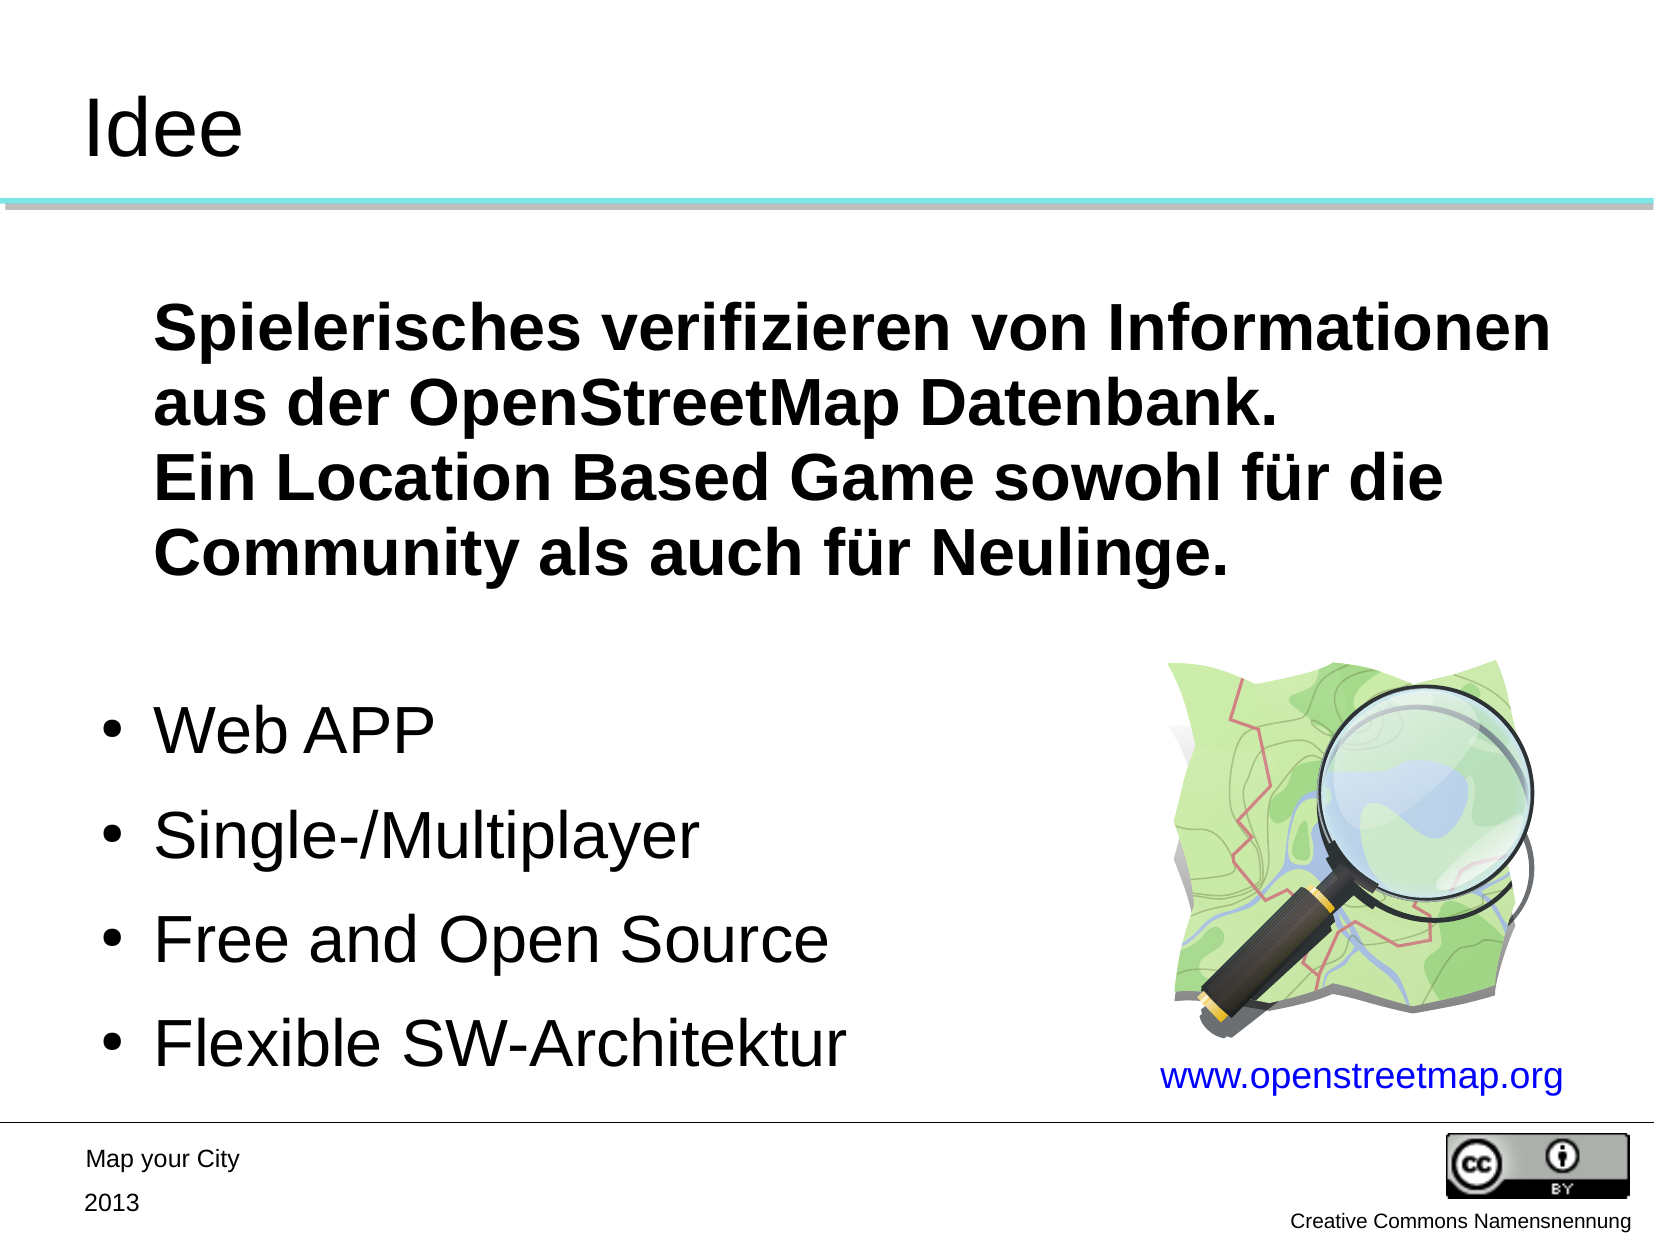

# Idee
Spielerisches verifizieren von Informationen aus der OpenStreetMap Datenbank.
Ein Location Based Game sowohl für die Community als auch für Neulinge.
Web APP
Single-/Multiplayer
Free and Open Source
Flexible SW-Architektur
www.openstreetmap.org
Map your City
2013
Creative Commons Namensnennung